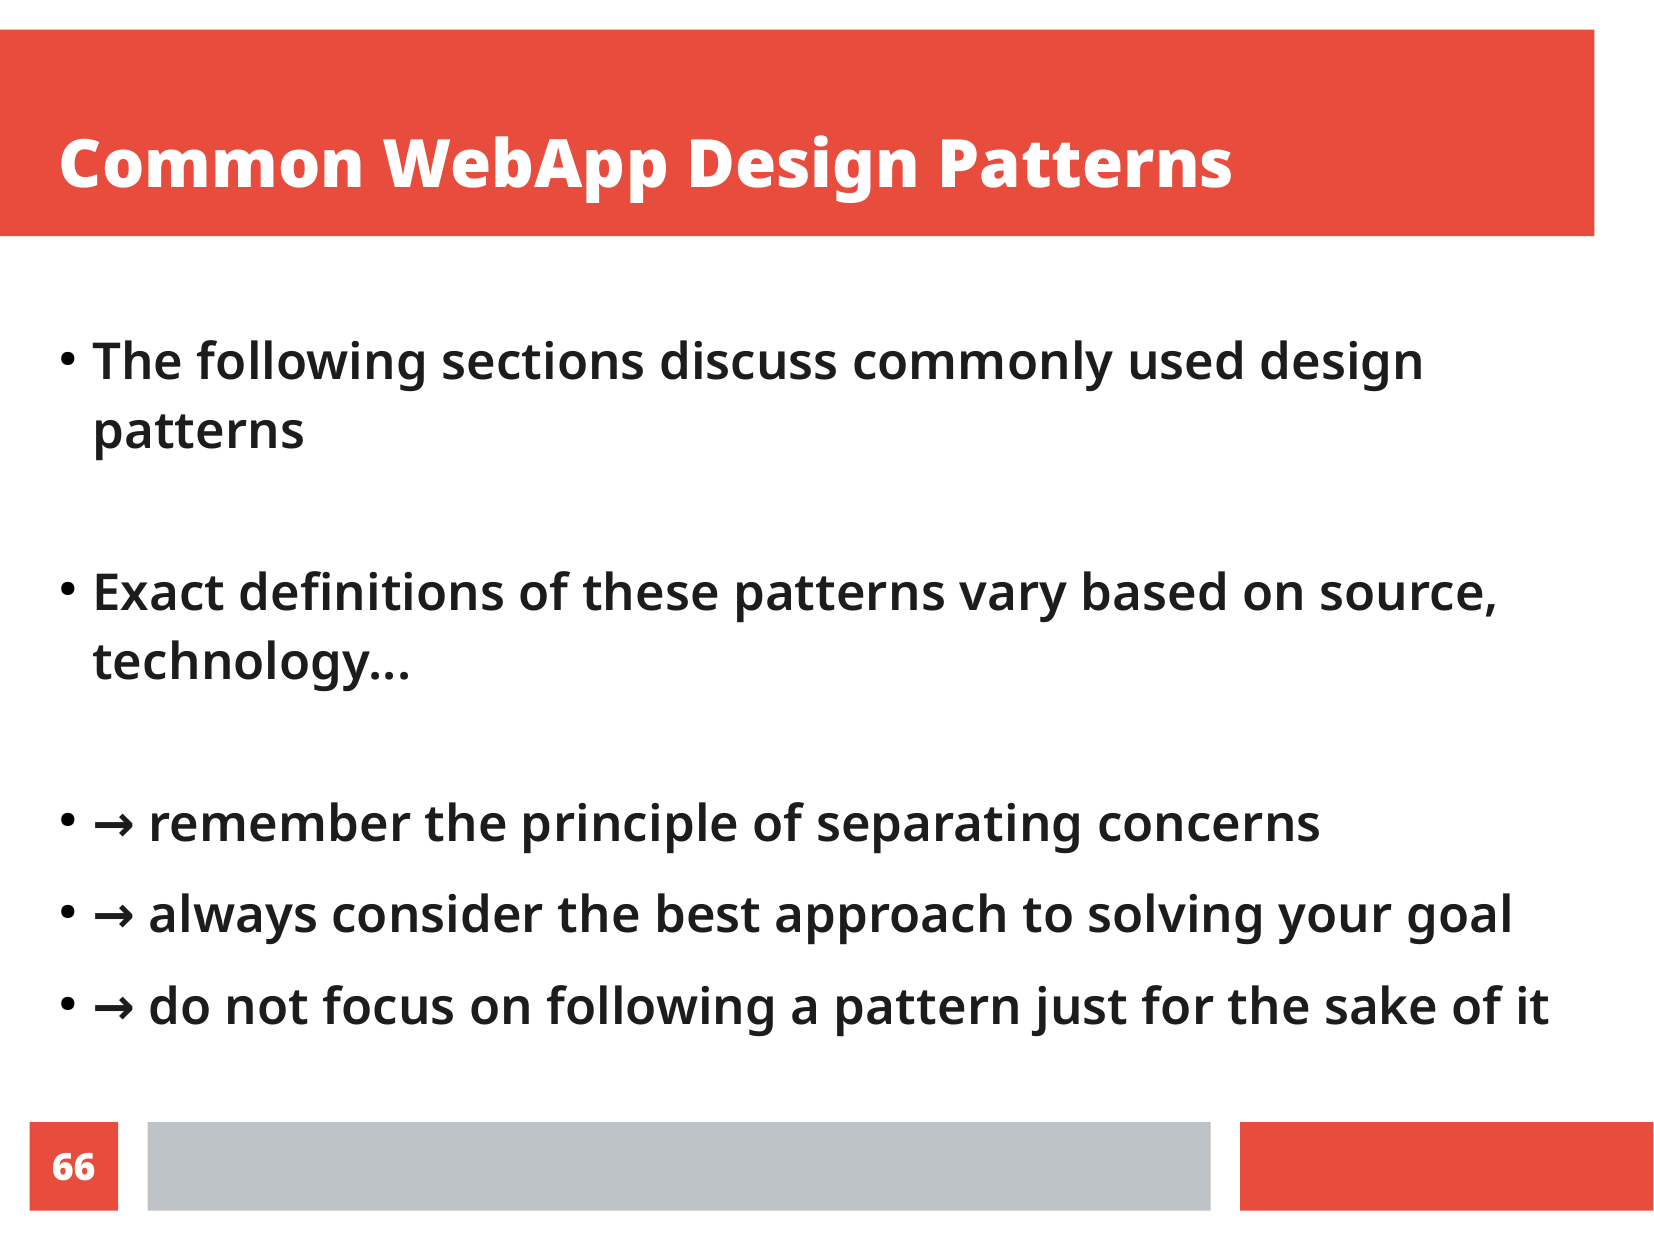

# Common WebApp Design Patterns
The following sections discuss commonly used design patterns
Exact definitions of these patterns vary based on source, technology...
→ remember the principle of separating concerns
→ always consider the best approach to solving your goal
→ do not focus on following a pattern just for the sake of it
66